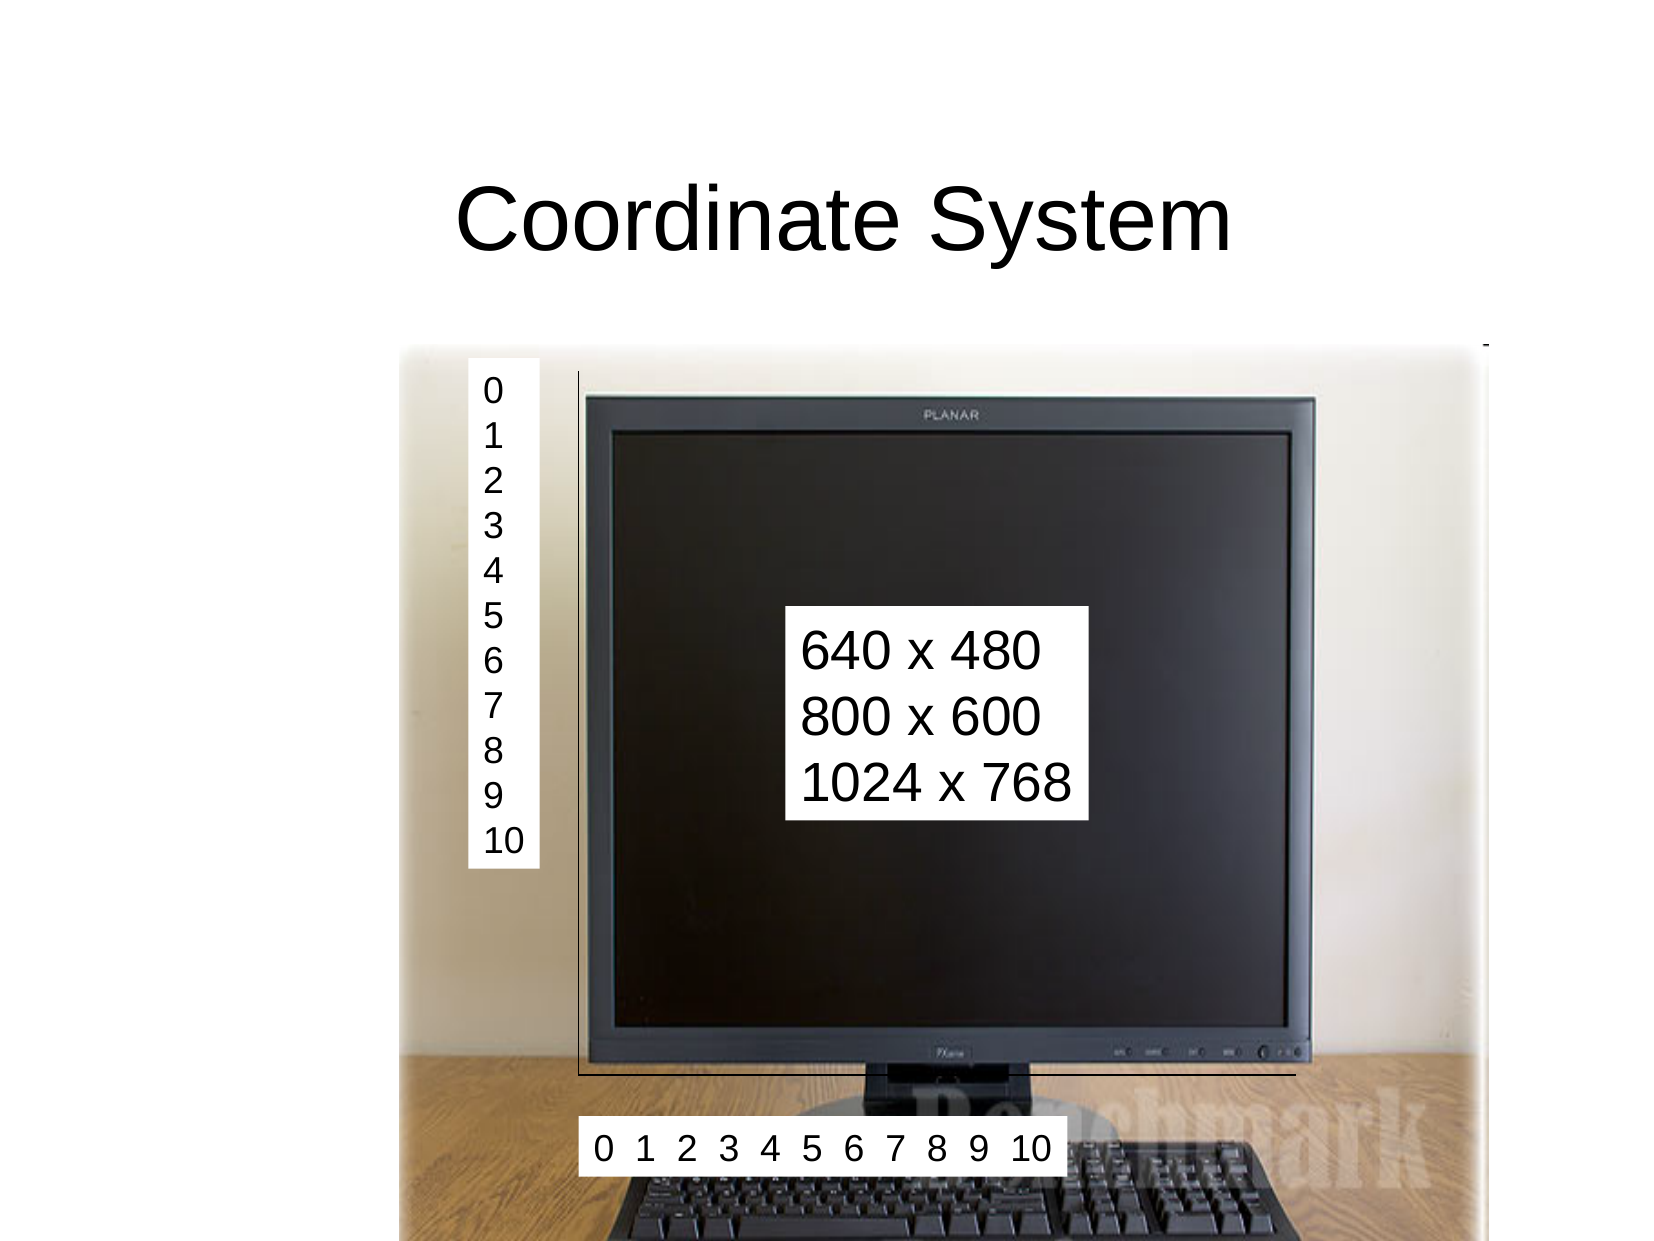

# Coordinate System
0
1
2
3
4
5
6
7
8
9
10
0 1 2 3 4 5 6 7 8 9 10
640 x 480
800 x 600
1024 x 768